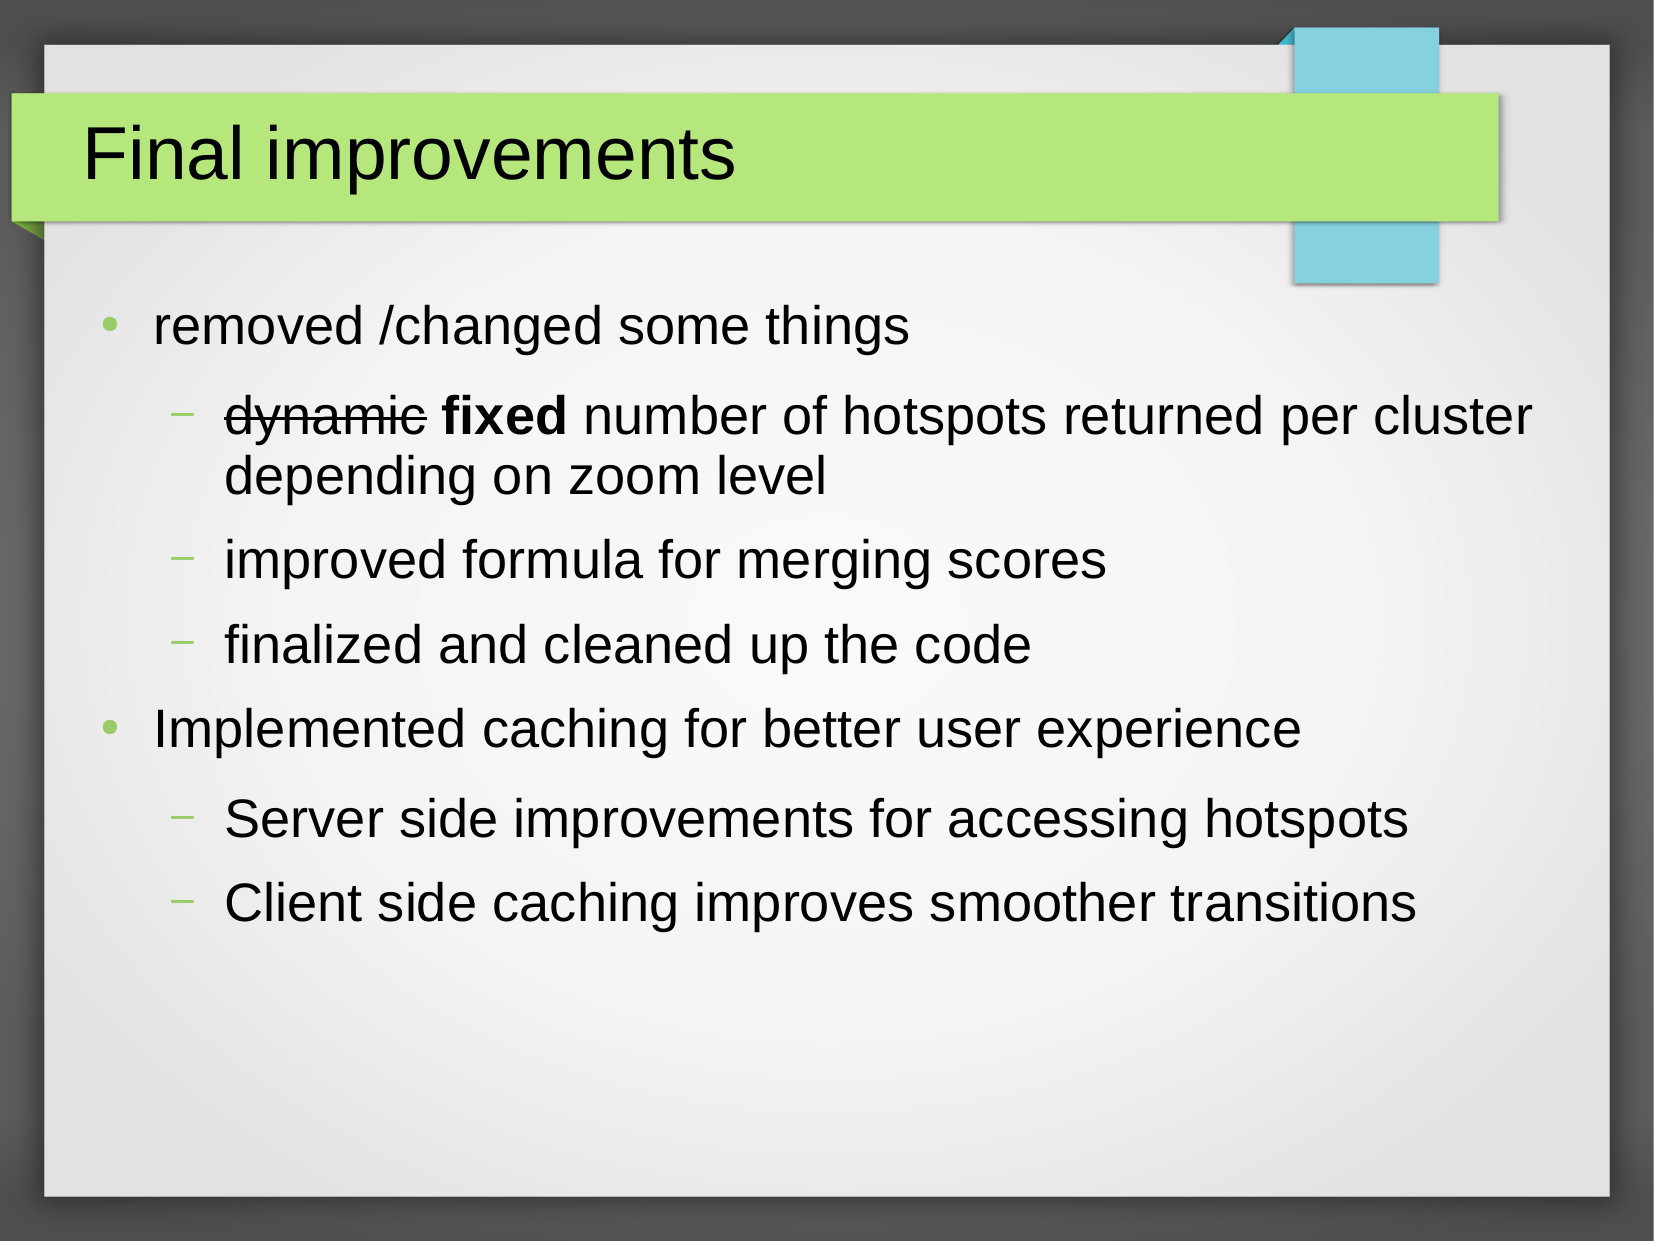

# Final improvements
removed /changed some things
dynamic fixed number of hotspots returned per cluster depending on zoom level
improved formula for merging scores
finalized and cleaned up the code
Implemented caching for better user experience
Server side improvements for accessing hotspots
Client side caching improves smoother transitions